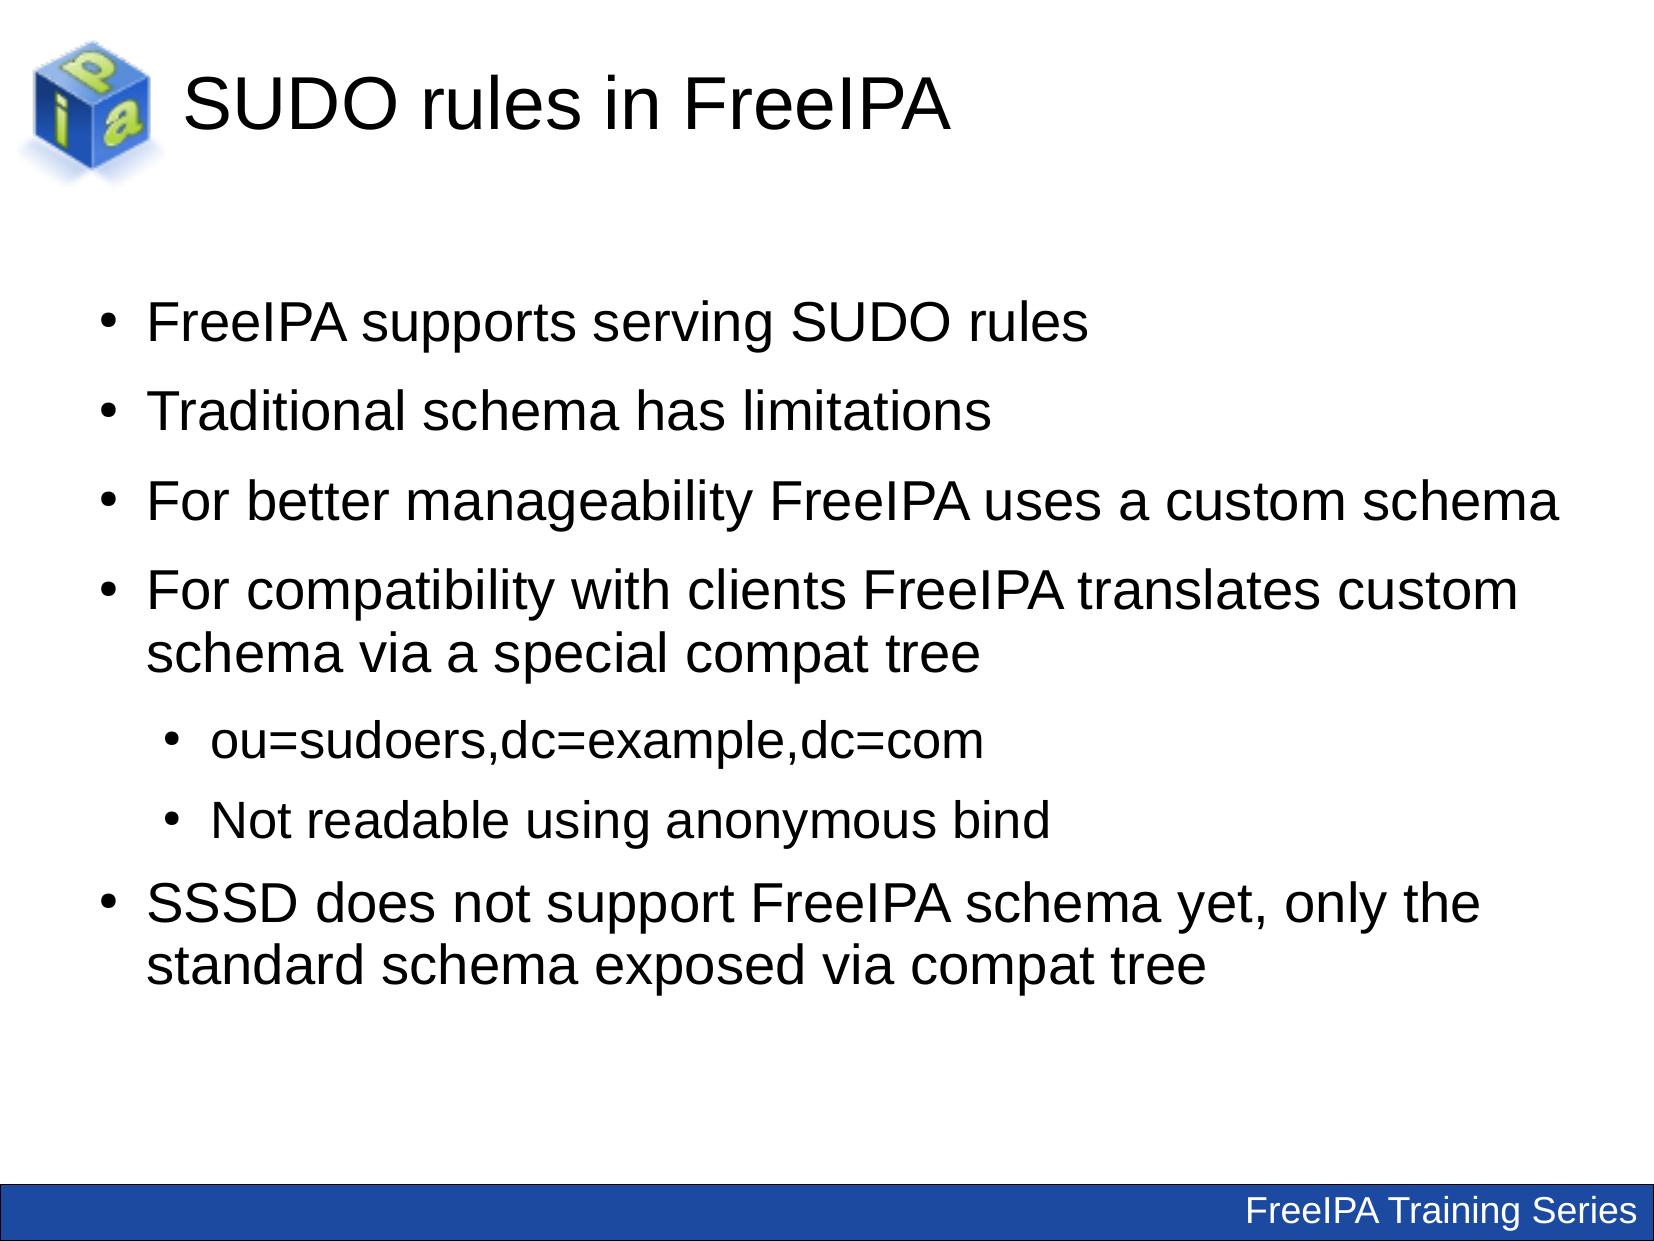

# SUDO rules in FreeIPA
FreeIPA supports serving SUDO rules
Traditional schema has limitations
For better manageability FreeIPA uses a custom schema
For compatibility with clients FreeIPA translates custom schema via a special compat tree
ou=sudoers,dc=example,dc=com
Not readable using anonymous bind
SSSD does not support FreeIPA schema yet, only the standard schema exposed via compat tree